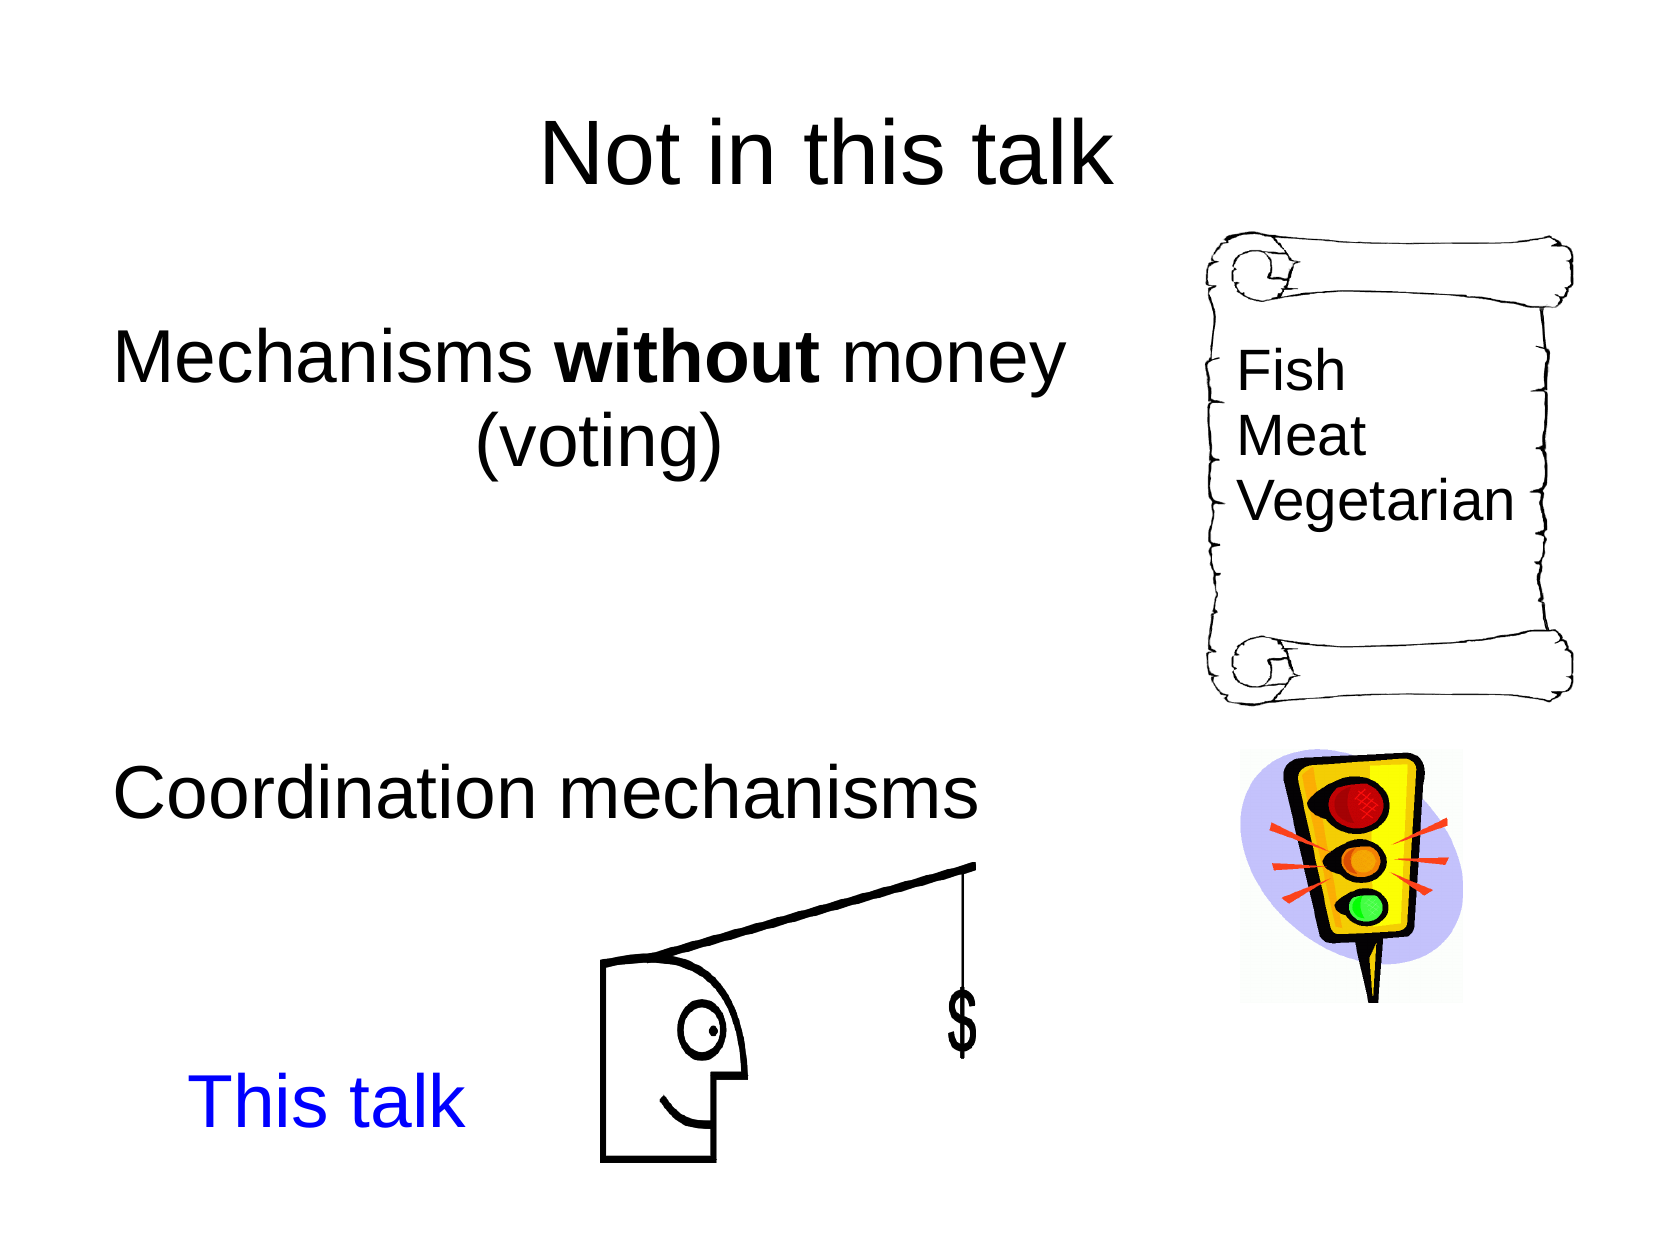

# Not in this talk
Fish
Meat
Vegetarian
Mechanisms without money
(voting)
Coordination mechanisms
This talk